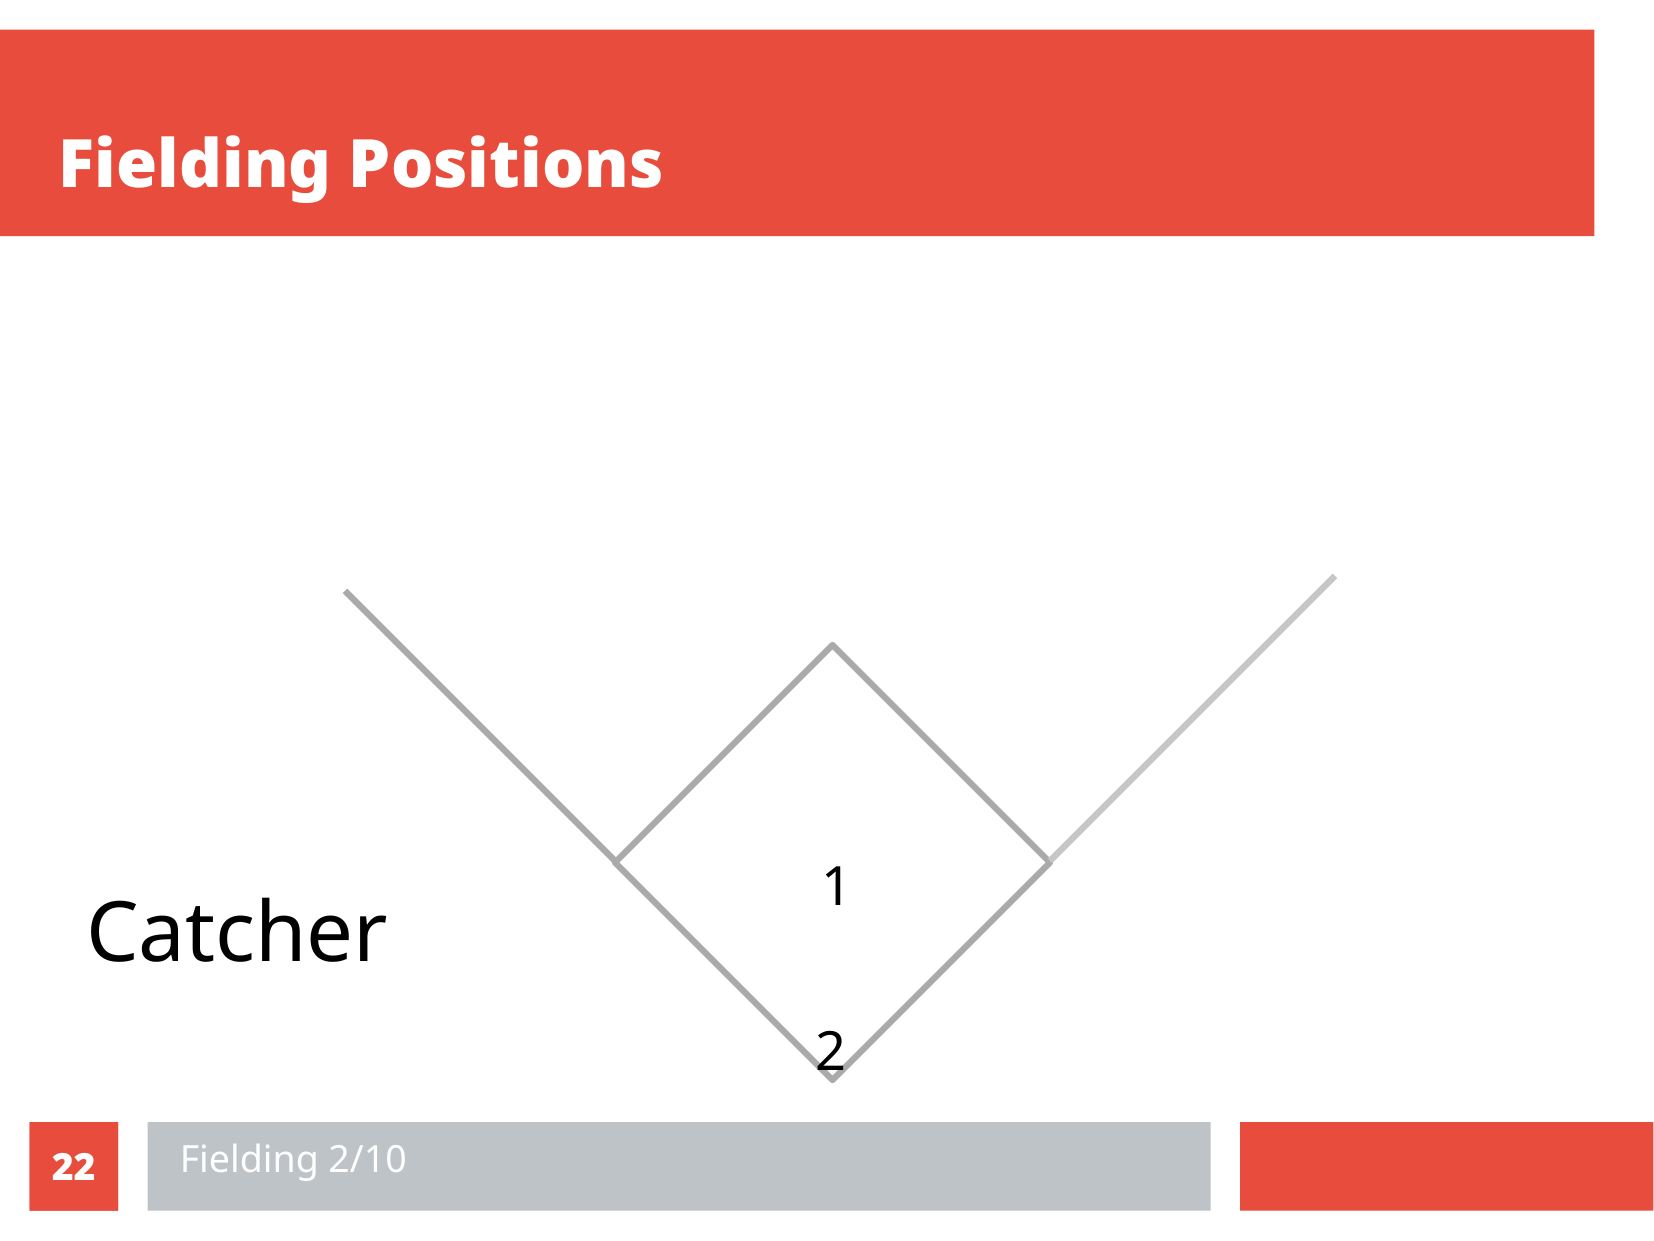

# Fielding Positions
1
Catcher
2
22
Fielding 2/10